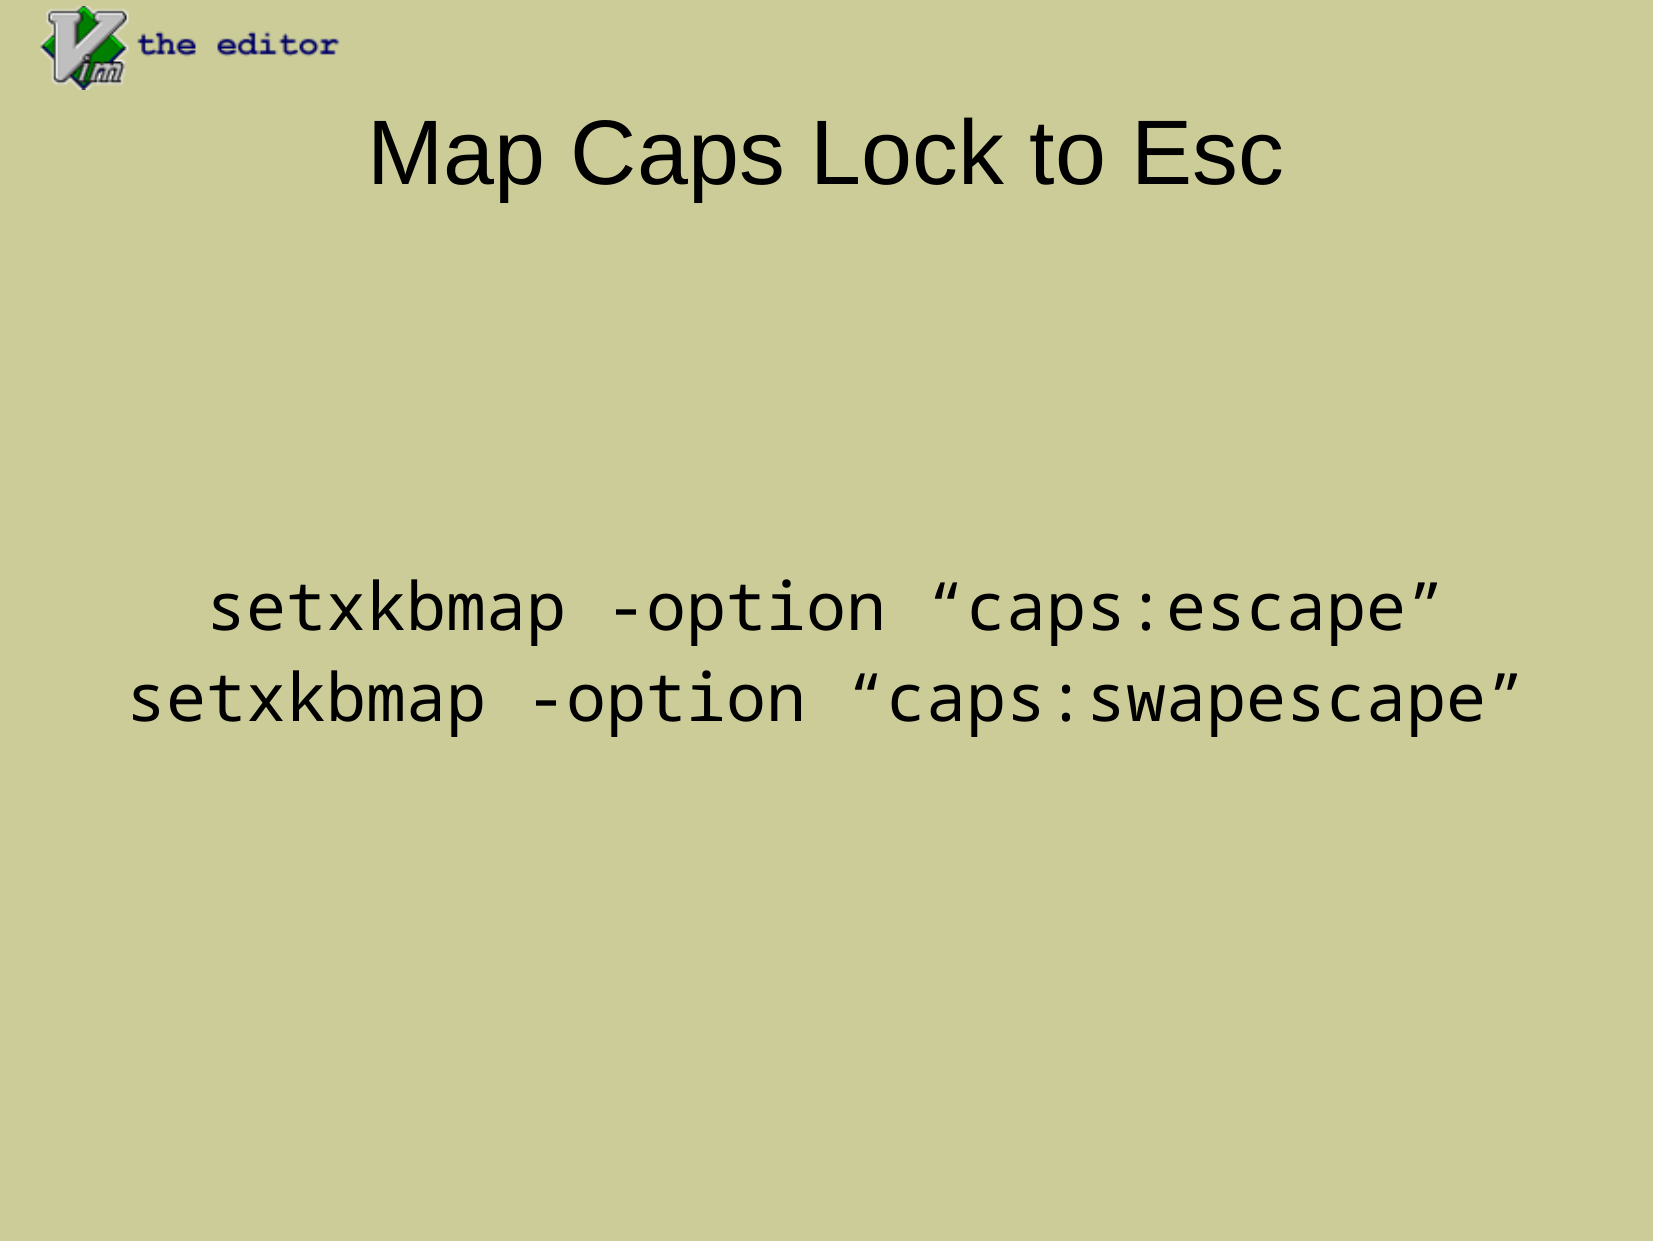

# Map Caps Lock to Esc
setxkbmap -option “caps:escape”
setxkbmap -option “caps:swapescape”